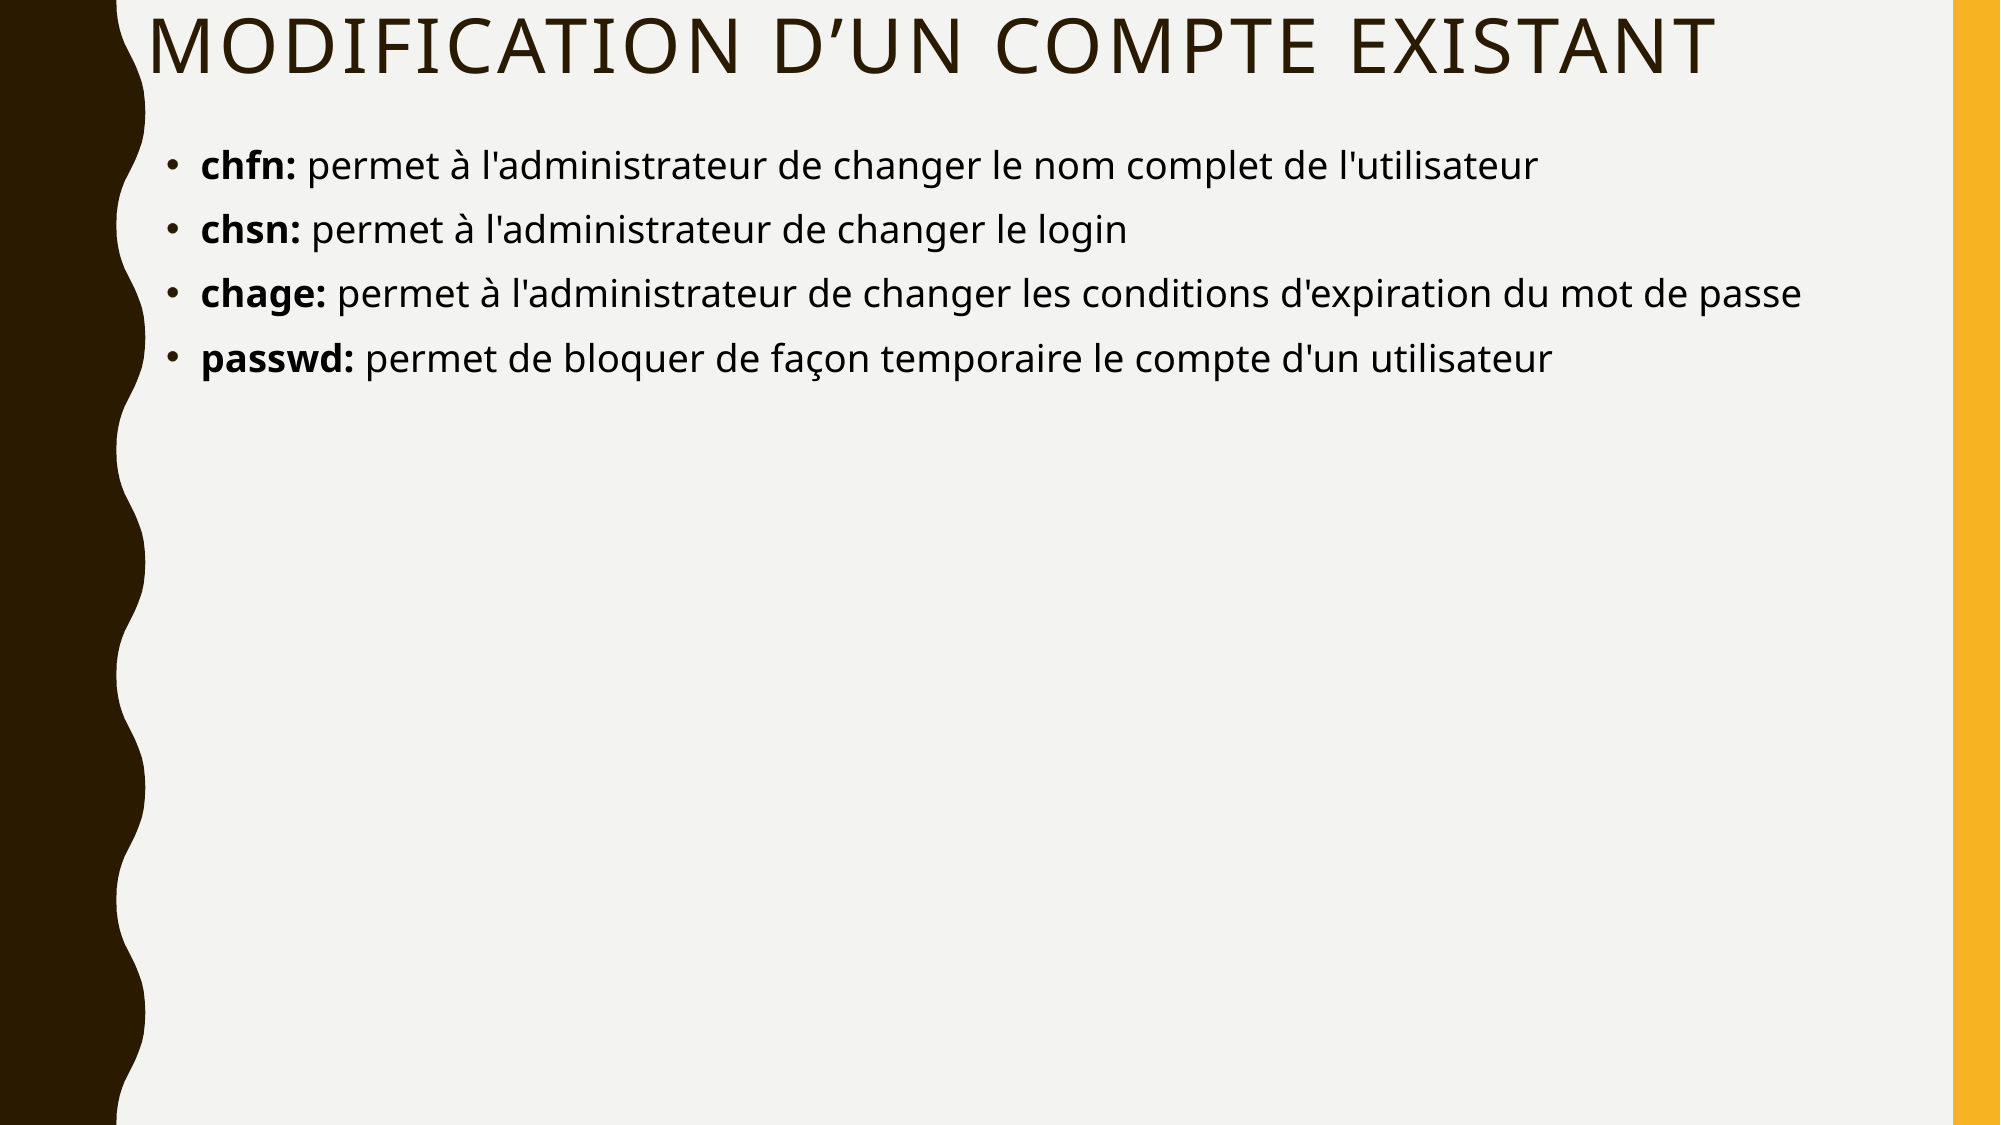

# Modification d’un compte existant
chfn: permet à l'administrateur de changer le nom complet de l'utilisateur
chsn: permet à l'administrateur de changer le login
chage: permet à l'administrateur de changer les conditions d'expiration du mot de passe
passwd: permet de bloquer de façon temporaire le compte d'un utilisateur